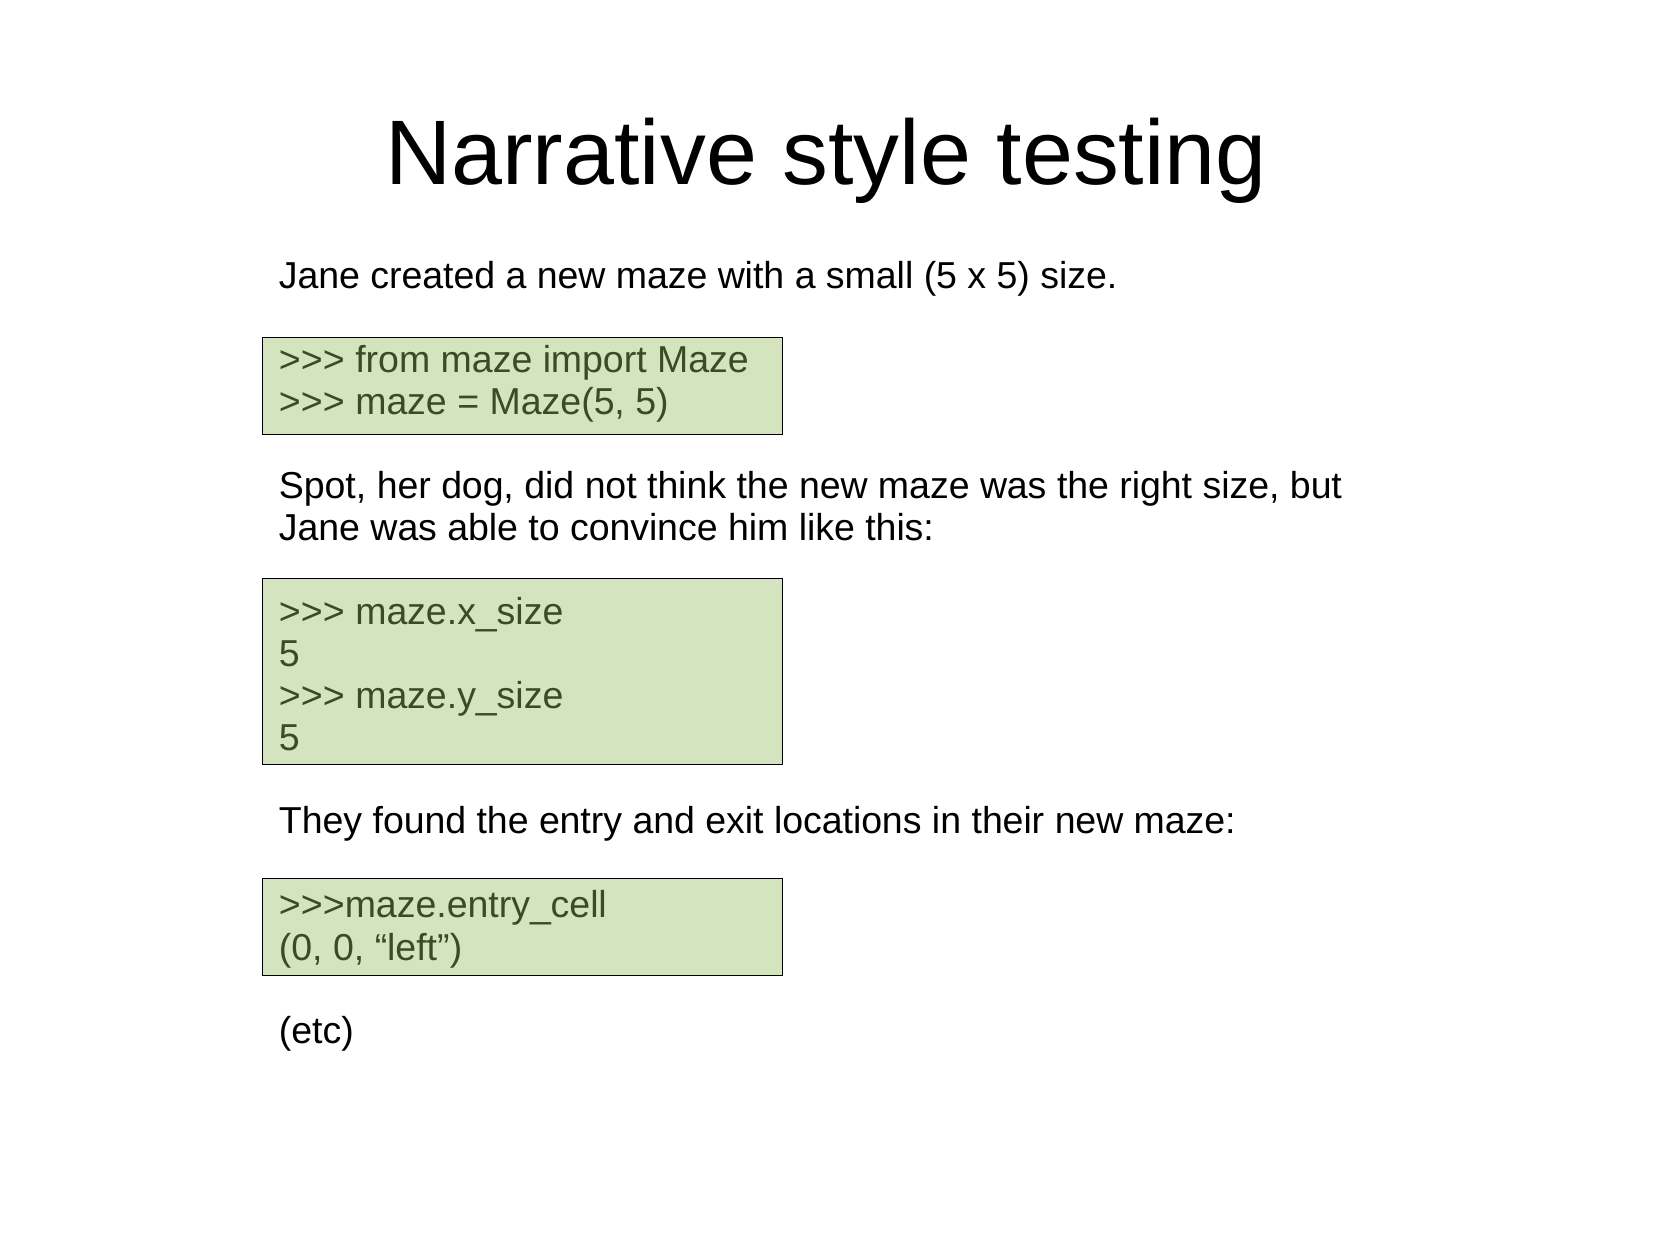

# Narrative style testing
Jane created a new maze with a small (5 x 5) size.
>>> from maze import Maze
>>> maze = Maze(5, 5)
Spot, her dog, did not think the new maze was the right size, but Jane was able to convince him like this:
>>> maze.x_size
5
>>> maze.y_size
5
They found the entry and exit locations in their new maze:
>>>maze.entry_cell
(0, 0, “left”)
(etc)